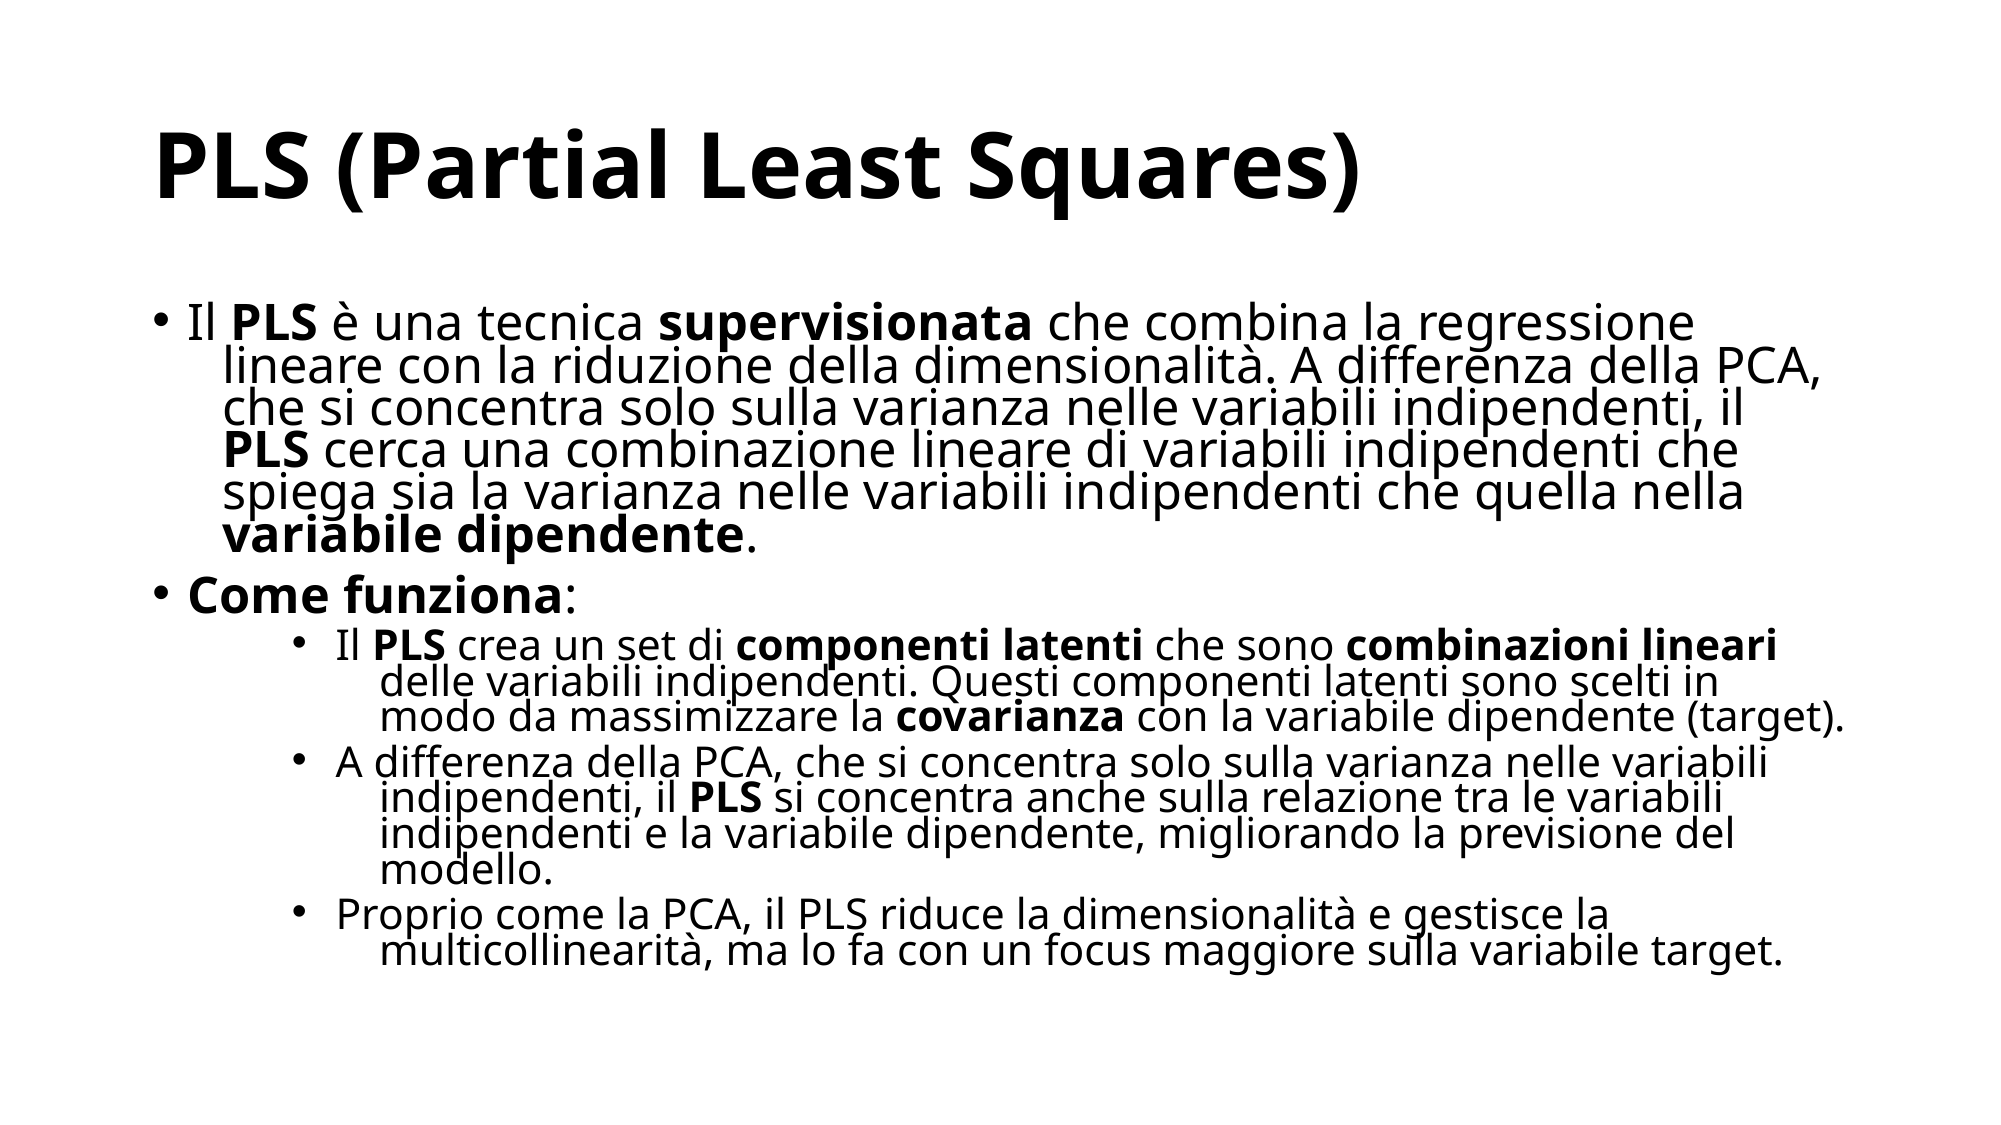

# PLS (Partial Least Squares)
Il PLS è una tecnica supervisionata che combina la regressione lineare con la riduzione della dimensionalità. A differenza della PCA, che si concentra solo sulla varianza nelle variabili indipendenti, il PLS cerca una combinazione lineare di variabili indipendenti che spiega sia la varianza nelle variabili indipendenti che quella nella variabile dipendente.
Come funziona:
Il PLS crea un set di componenti latenti che sono combinazioni lineari delle variabili indipendenti. Questi componenti latenti sono scelti in modo da massimizzare la covarianza con la variabile dipendente (target).
A differenza della PCA, che si concentra solo sulla varianza nelle variabili indipendenti, il PLS si concentra anche sulla relazione tra le variabili indipendenti e la variabile dipendente, migliorando la previsione del modello.
Proprio come la PCA, il PLS riduce la dimensionalità e gestisce la multicollinearità, ma lo fa con un focus maggiore sulla variabile target.